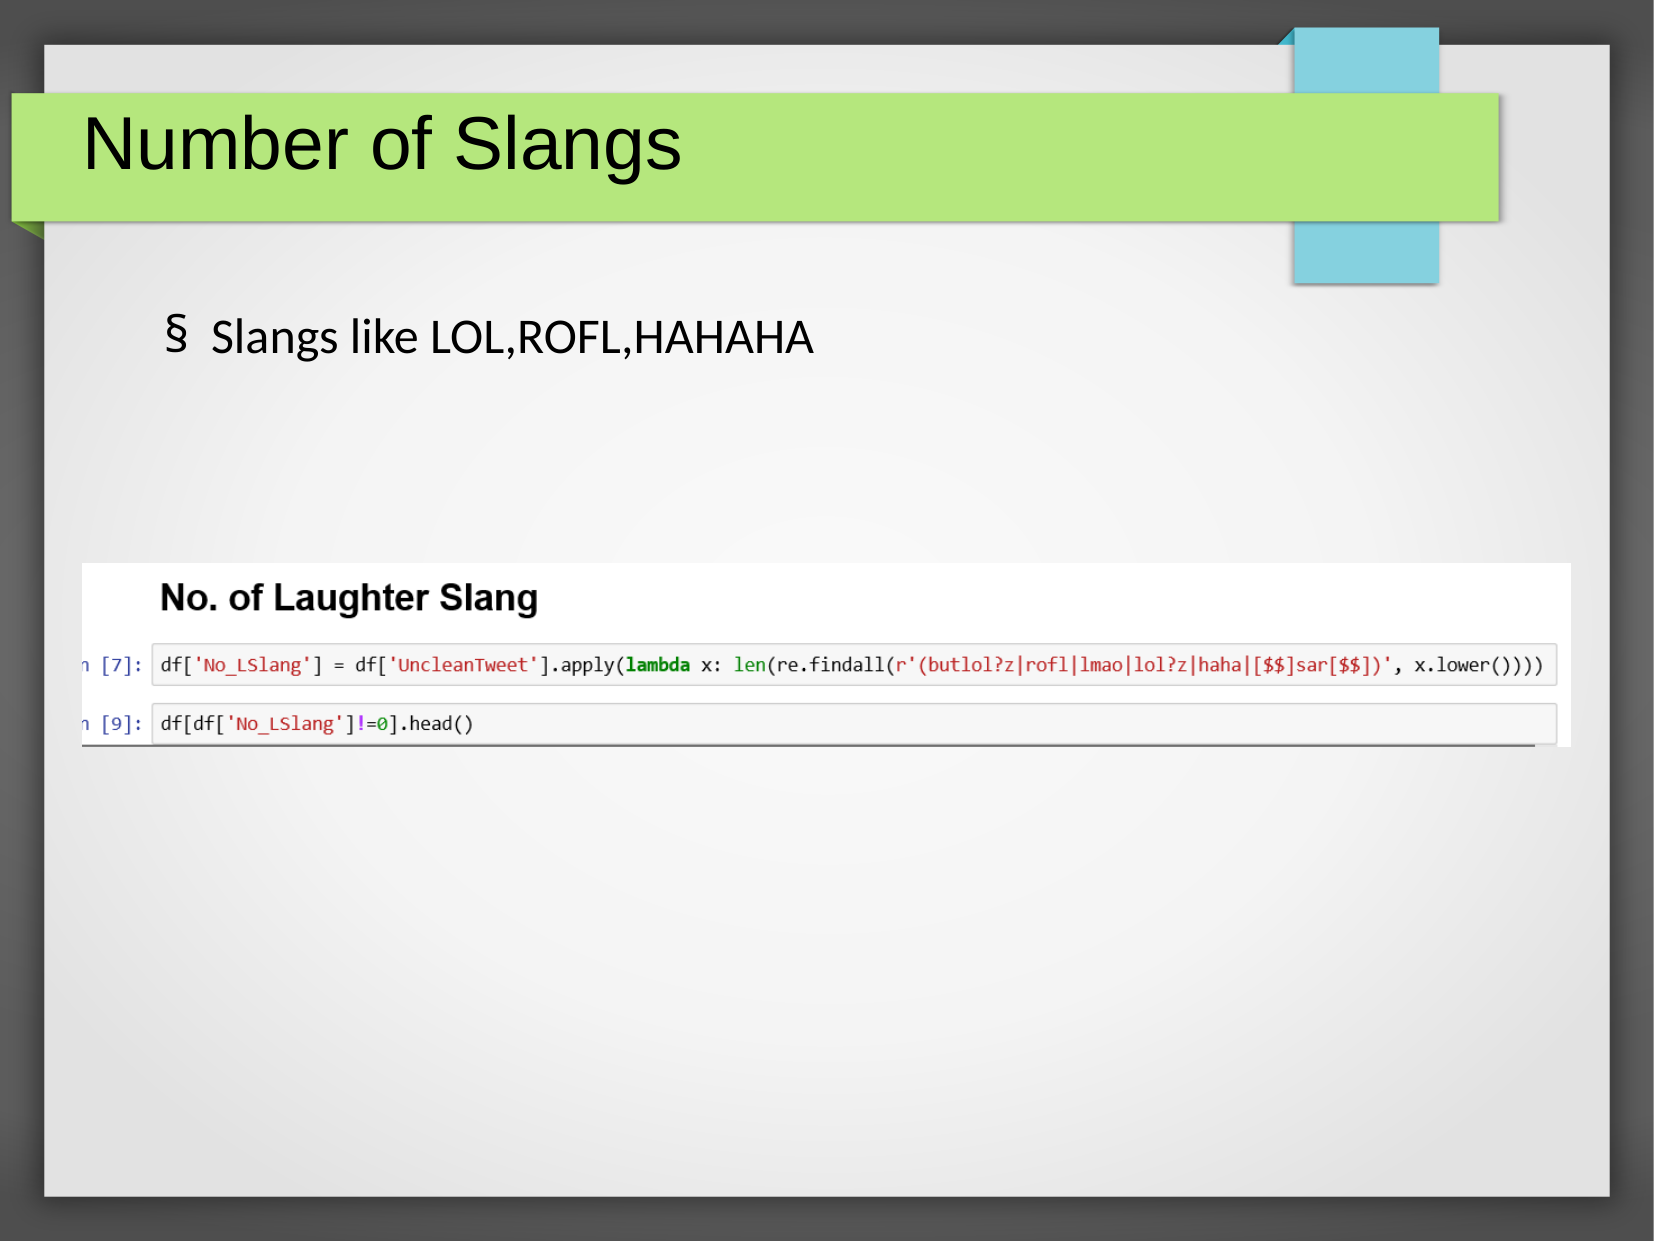

# Number of Slangs
Slangs like LOL,ROFL,HAHAHA